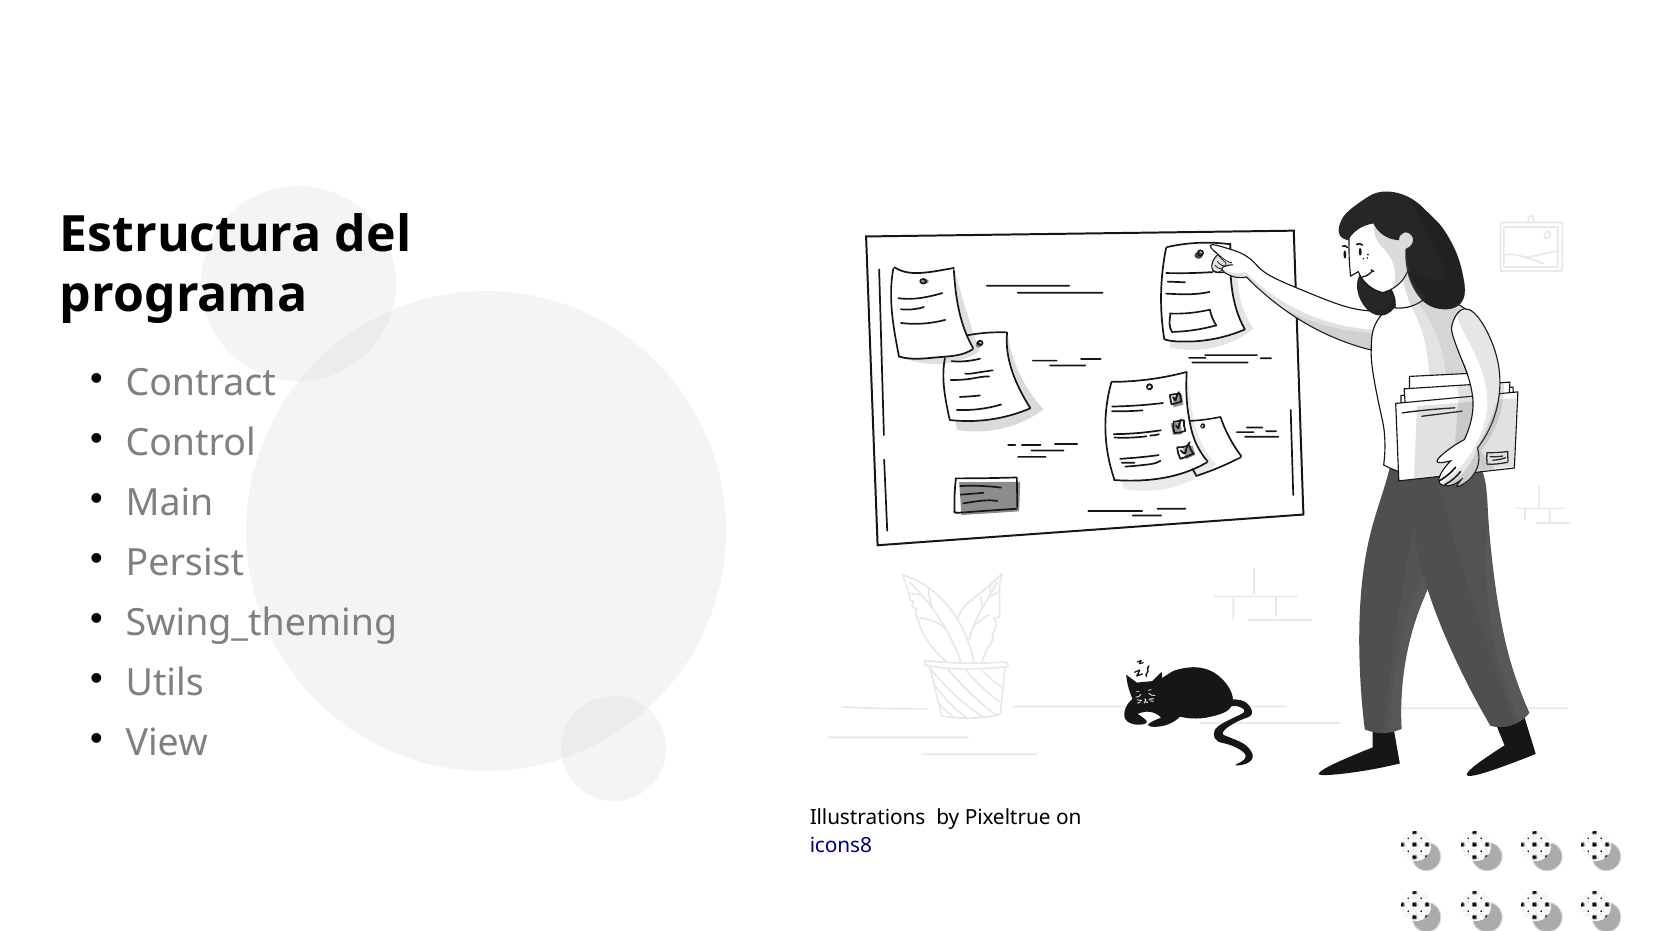

Estructura del programa
Contract
Control
Main
Persist
Swing_theming
Utils
View